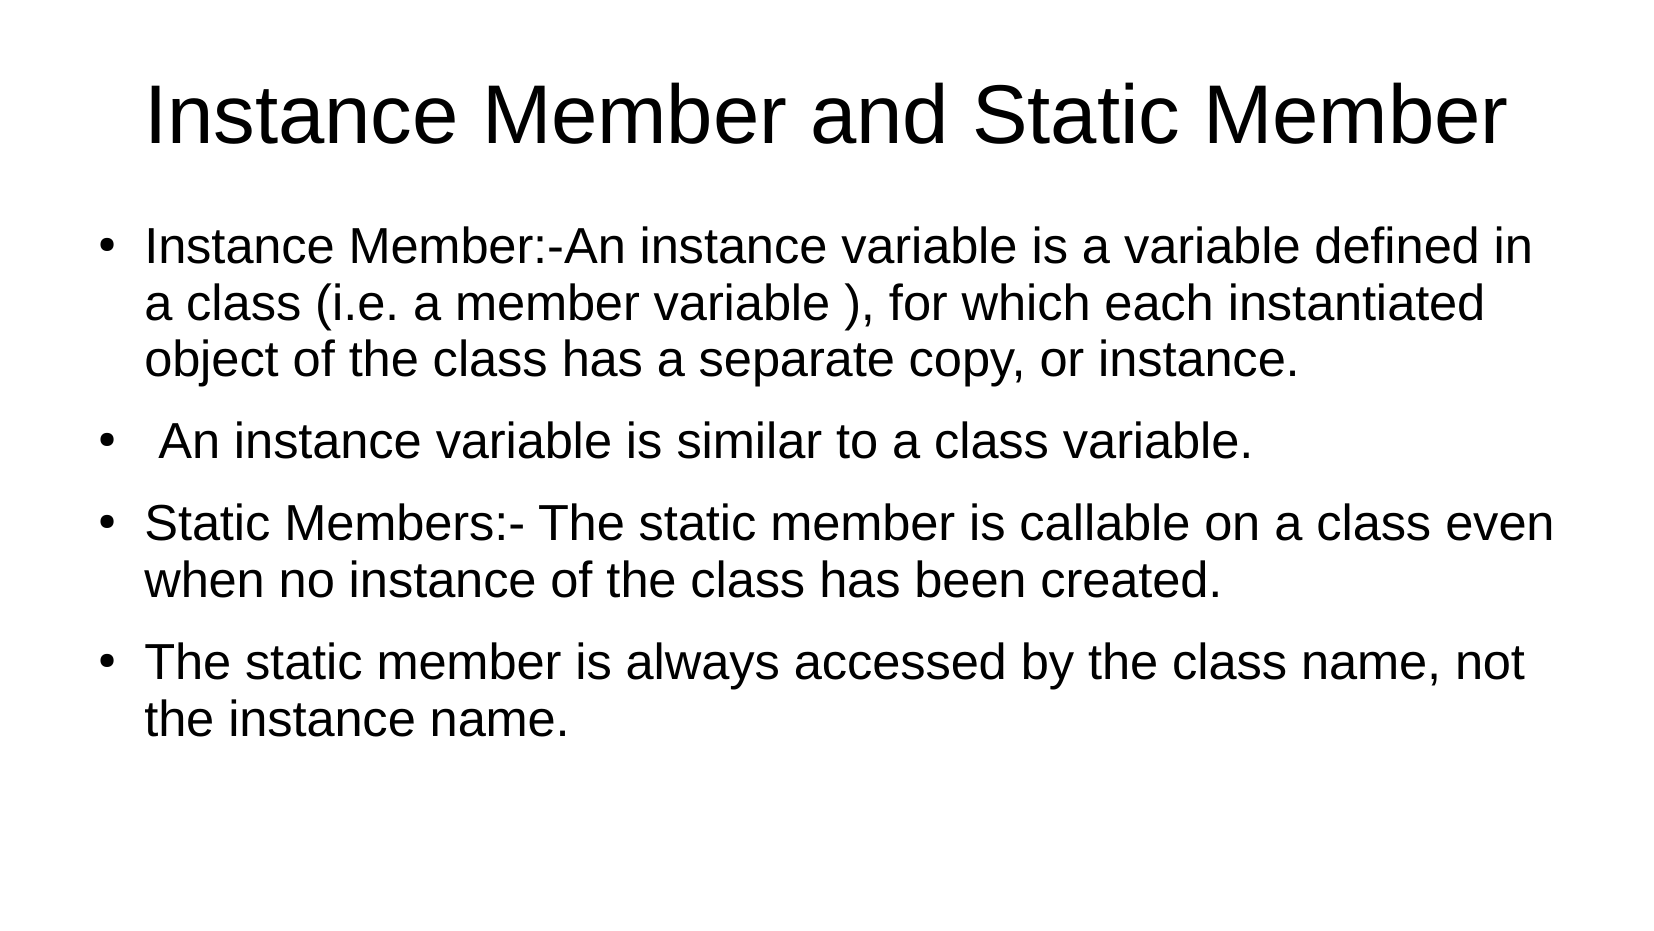

# Instance Member and Static Member
Instance Member:-An instance variable is a variable defined in a class (i.e. a member variable ), for which each instantiated object of the class has a separate copy, or instance.
 An instance variable is similar to a class variable.
Static Members:- The static member is callable on a class even when no instance of the class has been created.
The static member is always accessed by the class name, not the instance name.